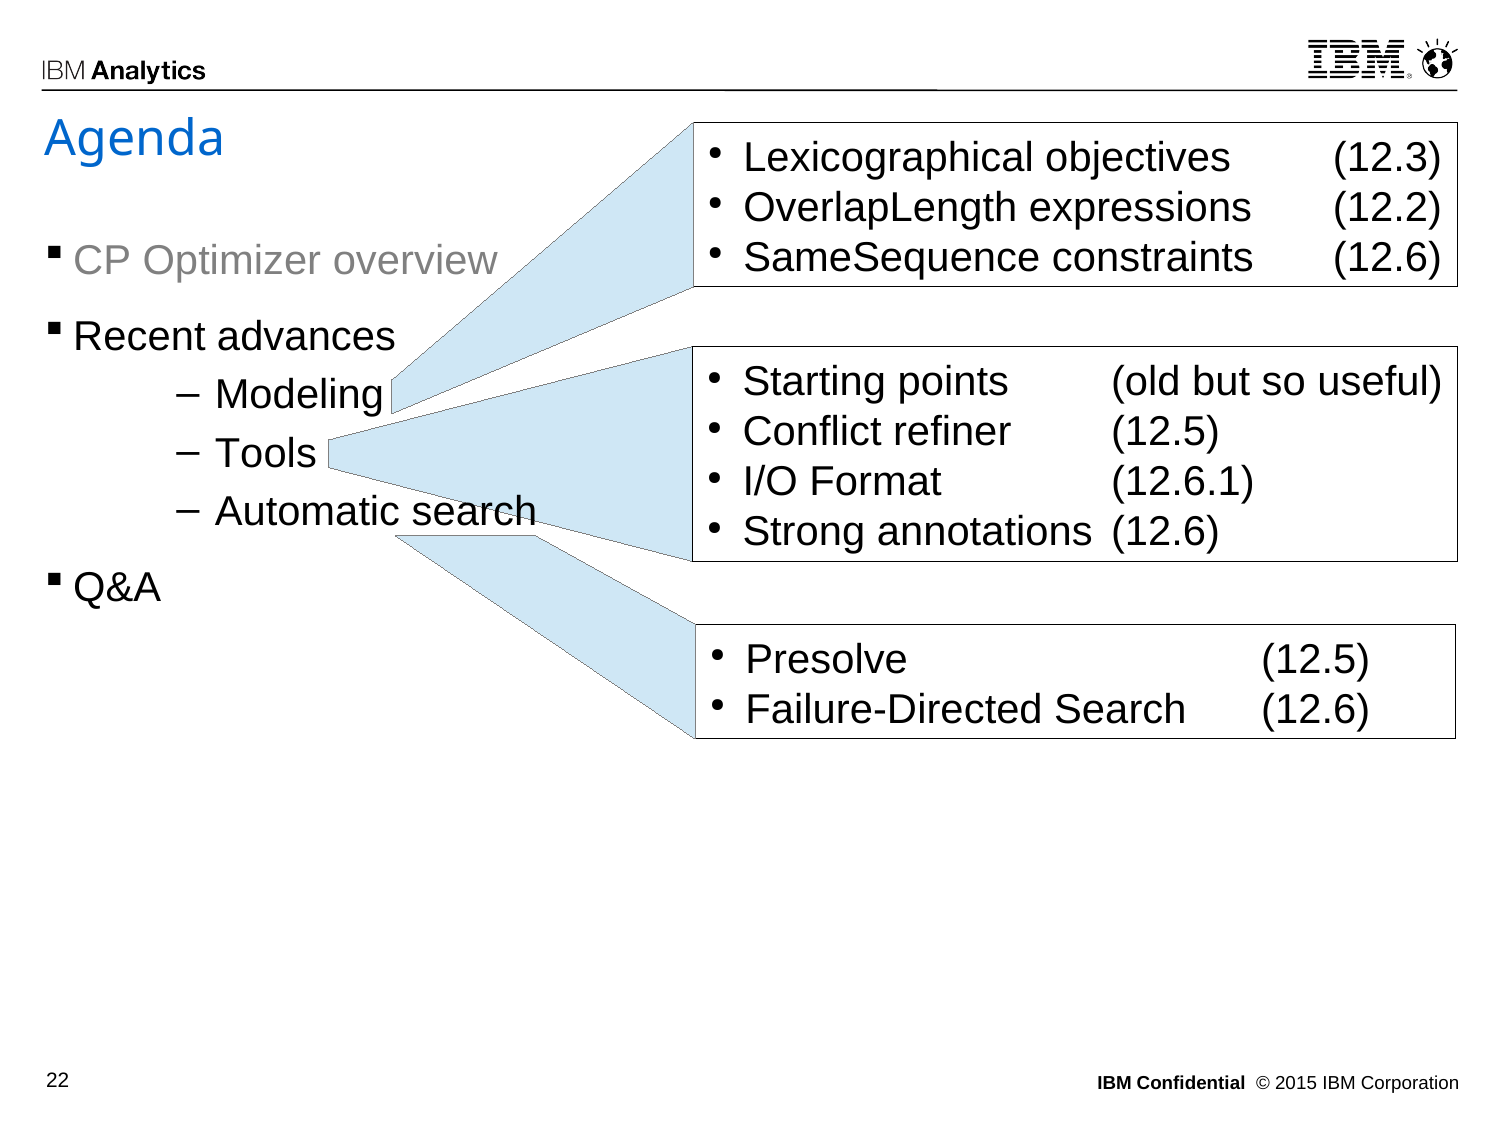

# Agenda
Lexicographical objectives		(12.3)
OverlapLength expressions		(12.2)
SameSequence constraints		(12.6)
CP Optimizer overview
Recent advances
 Modeling
 Tools
 Automatic search
Q&A
Starting points		(old but so useful)
Conflict refiner		(12.5)
I/O Format			(12.6.1)
Strong annotations	(12.6)
Presolve					(12.5)
Failure-Directed Search		(12.6)